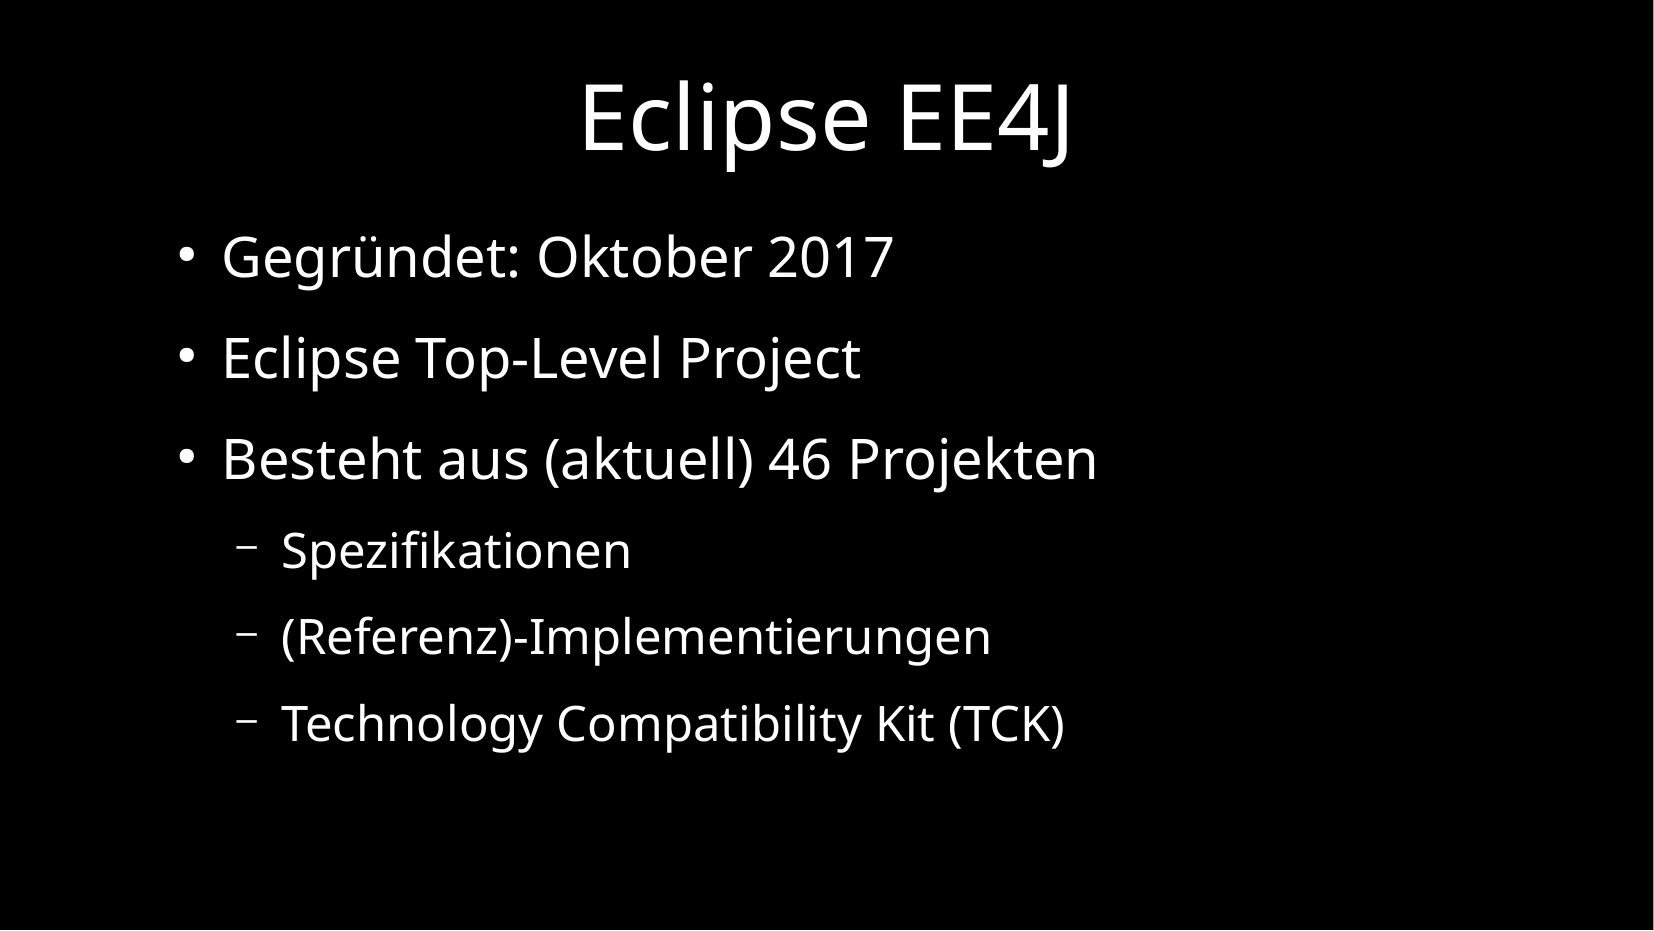

# Eclipse EE4J
Gegründet: Oktober 2017
Eclipse Top-Level Project
Besteht aus (aktuell) 46 Projekten
Spezifikationen
(Referenz)-Implementierungen
Technology Compatibility Kit (TCK)